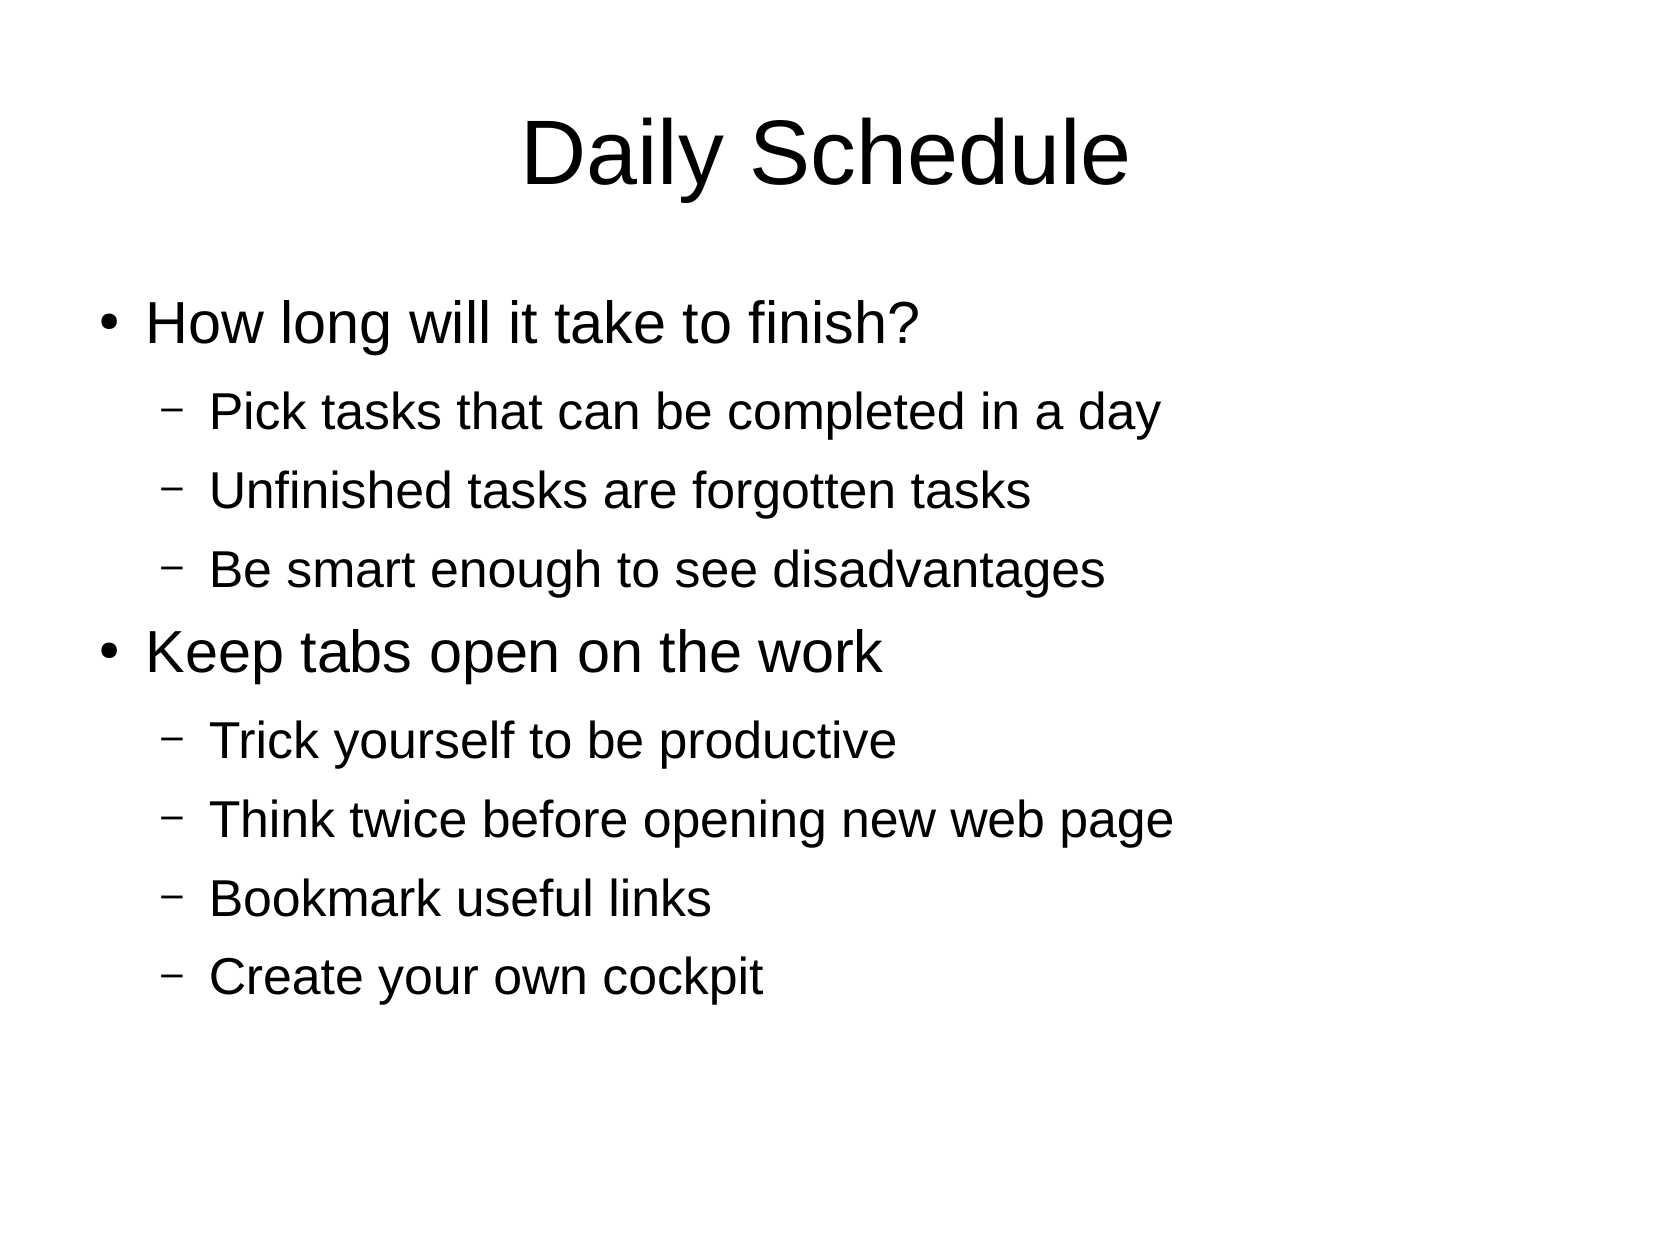

# Daily Schedule
How long will it take to finish?
Pick tasks that can be completed in a day
Unfinished tasks are forgotten tasks
Be smart enough to see disadvantages
Keep tabs open on the work
Trick yourself to be productive
Think twice before opening new web page
Bookmark useful links
Create your own cockpit